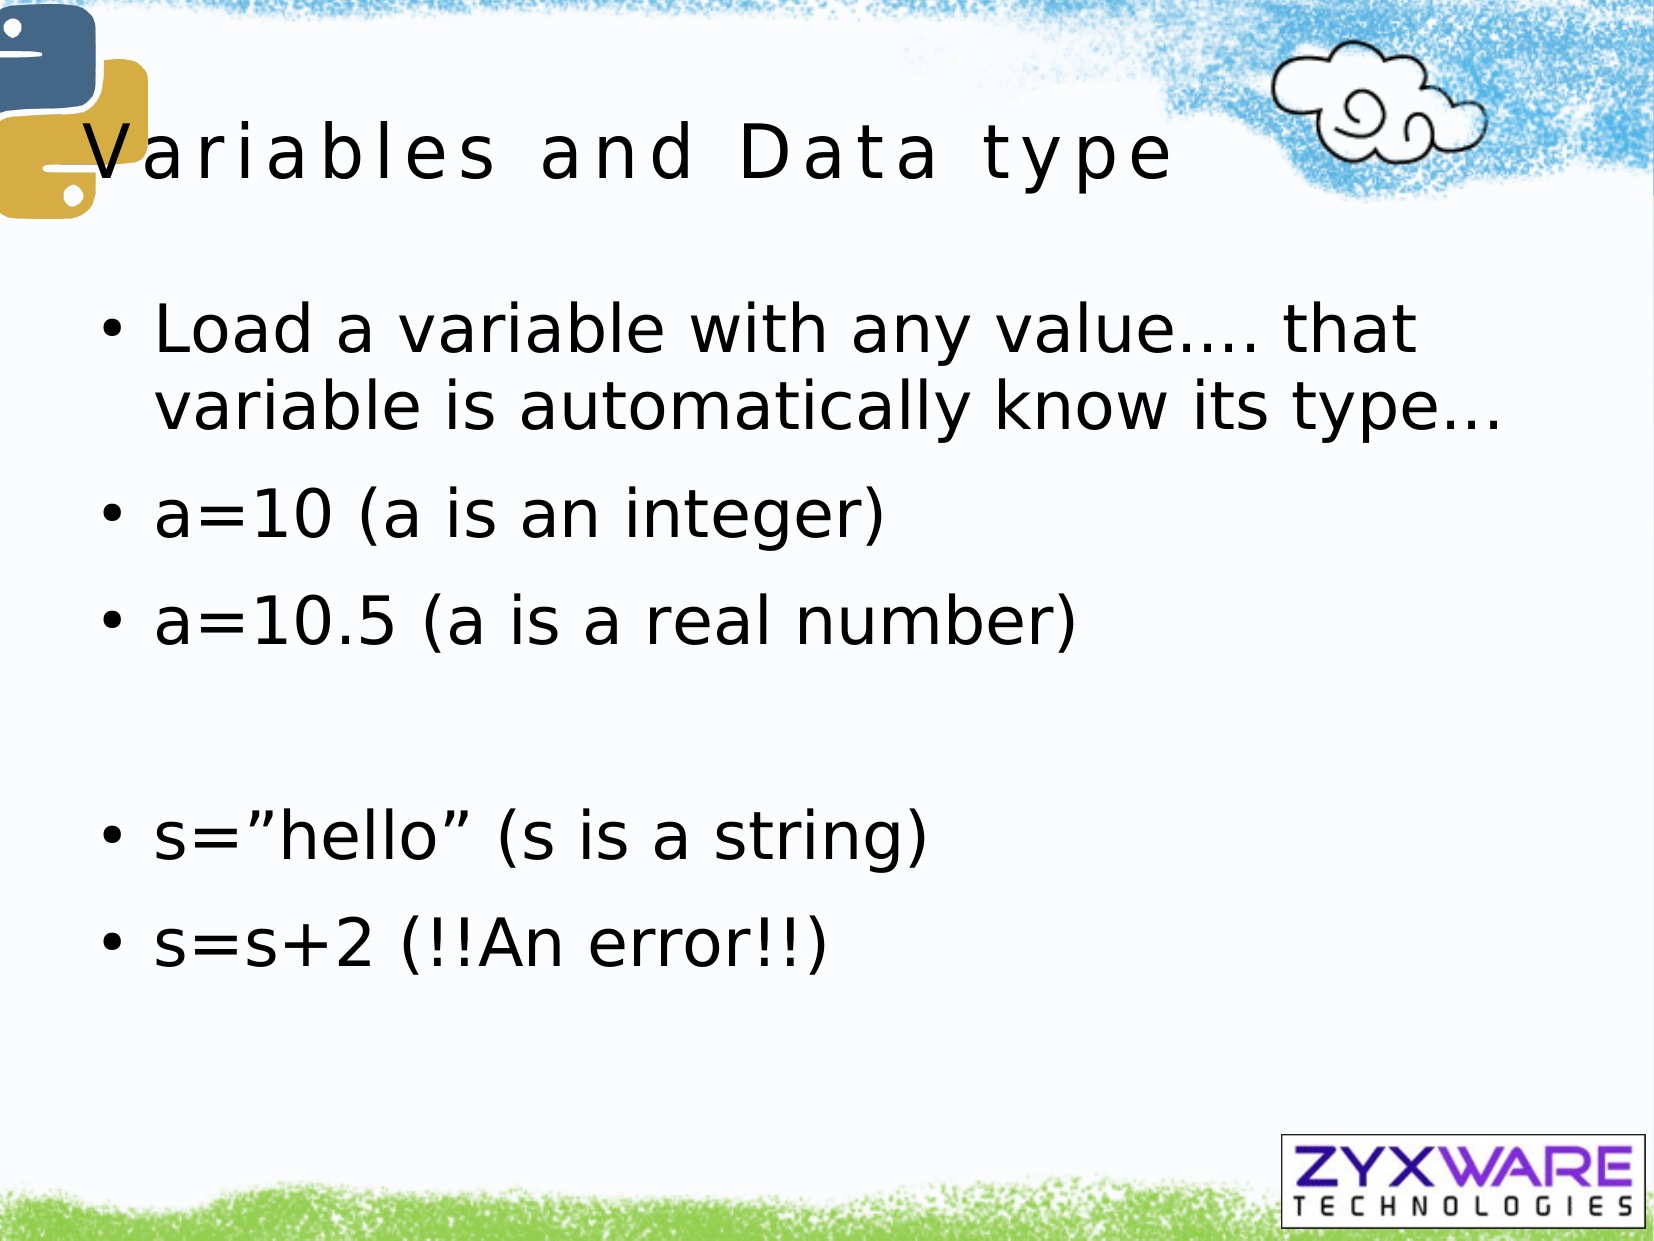

# Variables and Data type
Load a variable with any value.... that variable is automatically know its type...
a=10 (a is an integer)
a=10.5 (a is a real number)
s=”hello” (s is a string)
s=s+2 (!!An error!!)